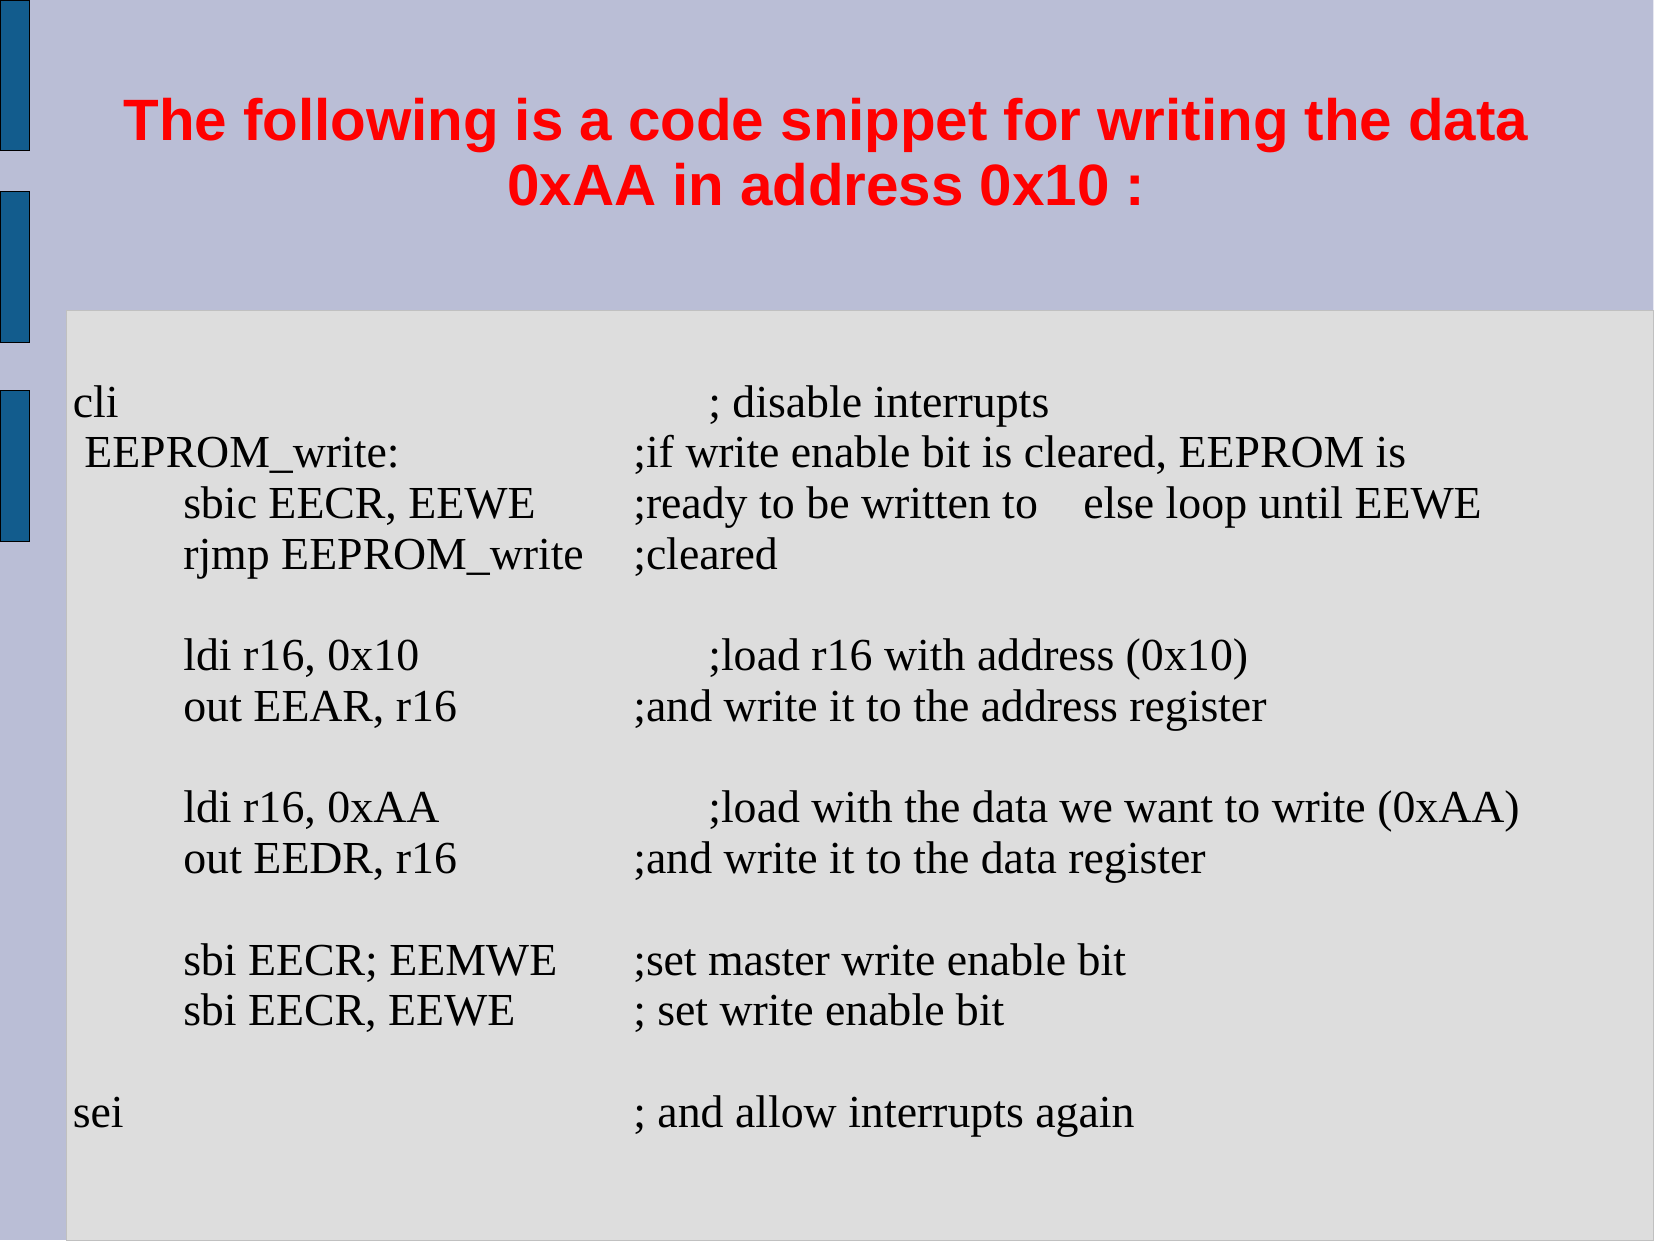

The following is a code snippet for writing the data 0xAA in address 0x10 :
# cli								; disable interrupts
 EEPROM_write:				;if write enable bit is cleared, EEPROM is
	sbic EECR, EEWE		;ready to be written to	else loop until EEWE
	rjmp EEPROM_write	;cleared
	ldi r16, 0x10				;load r16 with address (0x10)
	out EEAR, r16			;and write it to the address register
	ldi r16, 0xAA				;load with the data we want to write (0xAA)
	out EEDR, r16			;and write it to the data register
	sbi EECR; EEMWE		;set master write enable bit
	sbi EECR, EEWE		; set write enable bit
sei							; and allow interrupts again